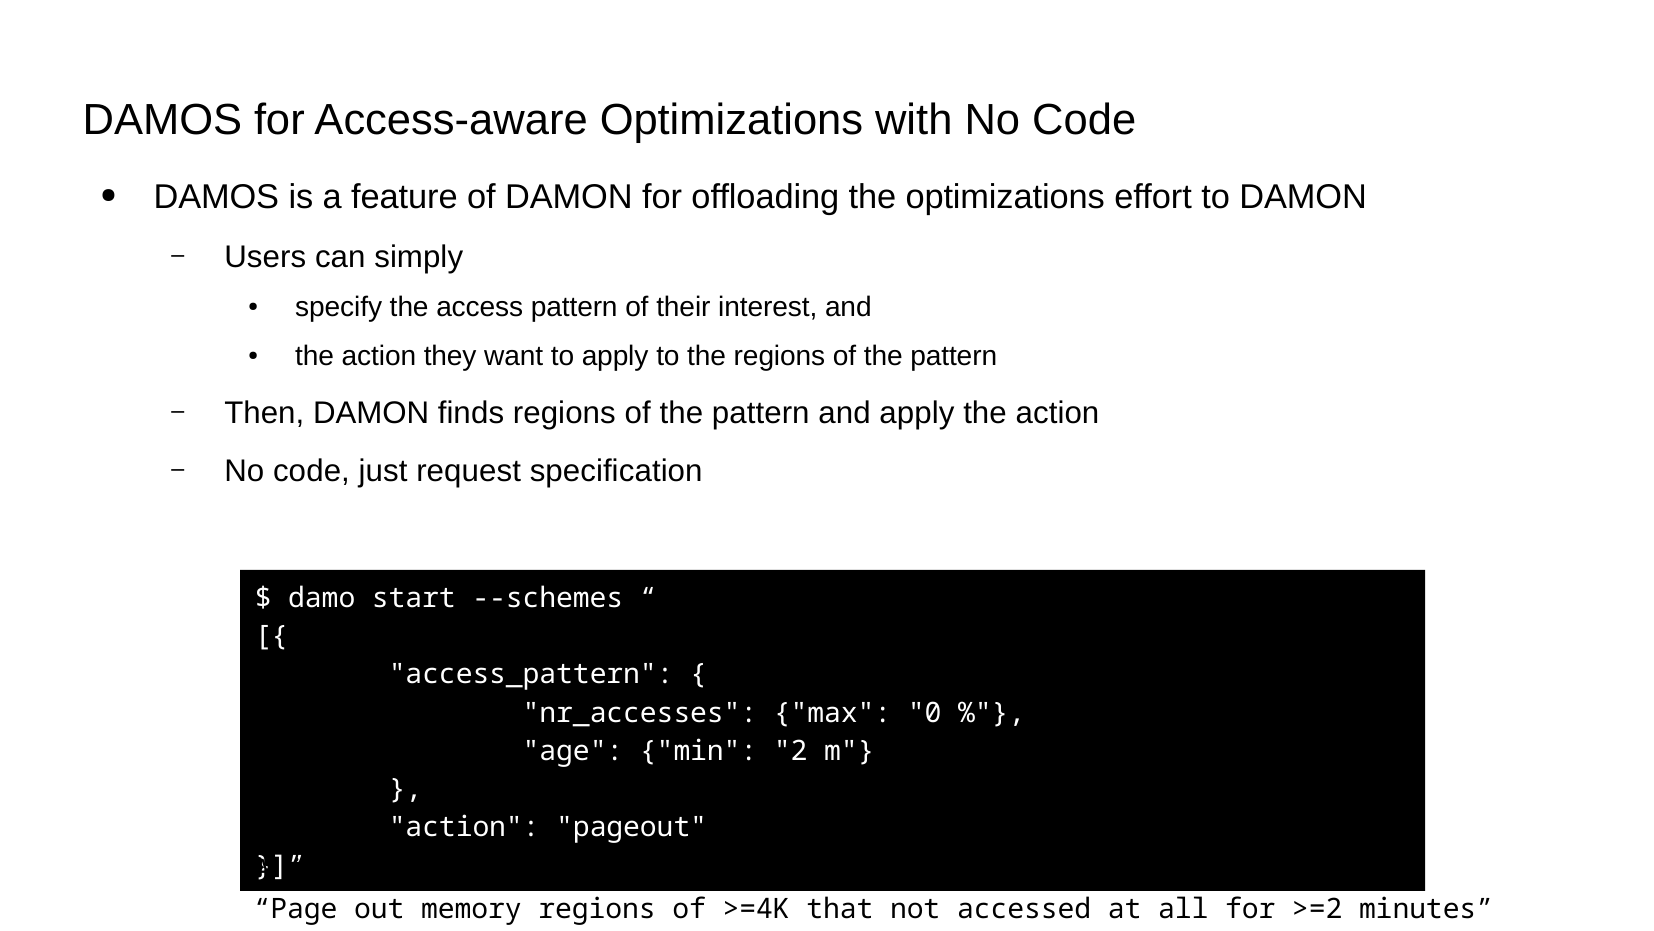

# DAMOS for Access-aware Optimizations with No Code
DAMOS is a feature of DAMON for offloading the optimizations effort to DAMON
Users can simply
specify the access pattern of their interest, and
the action they want to apply to the regions of the pattern
Then, DAMON finds regions of the pattern and apply the action
No code, just request specification
$ damo start --schemes “
[{
 "access_pattern": {
 "nr_accesses": {"max": "0 %"},
 "age": {"min": "2 m"}
 },
 "action": "pageout"
}]”
A json-format DAMOS scheme asking
“Page out memory regions of >=4K that not accessed at all for >=2 minutes”